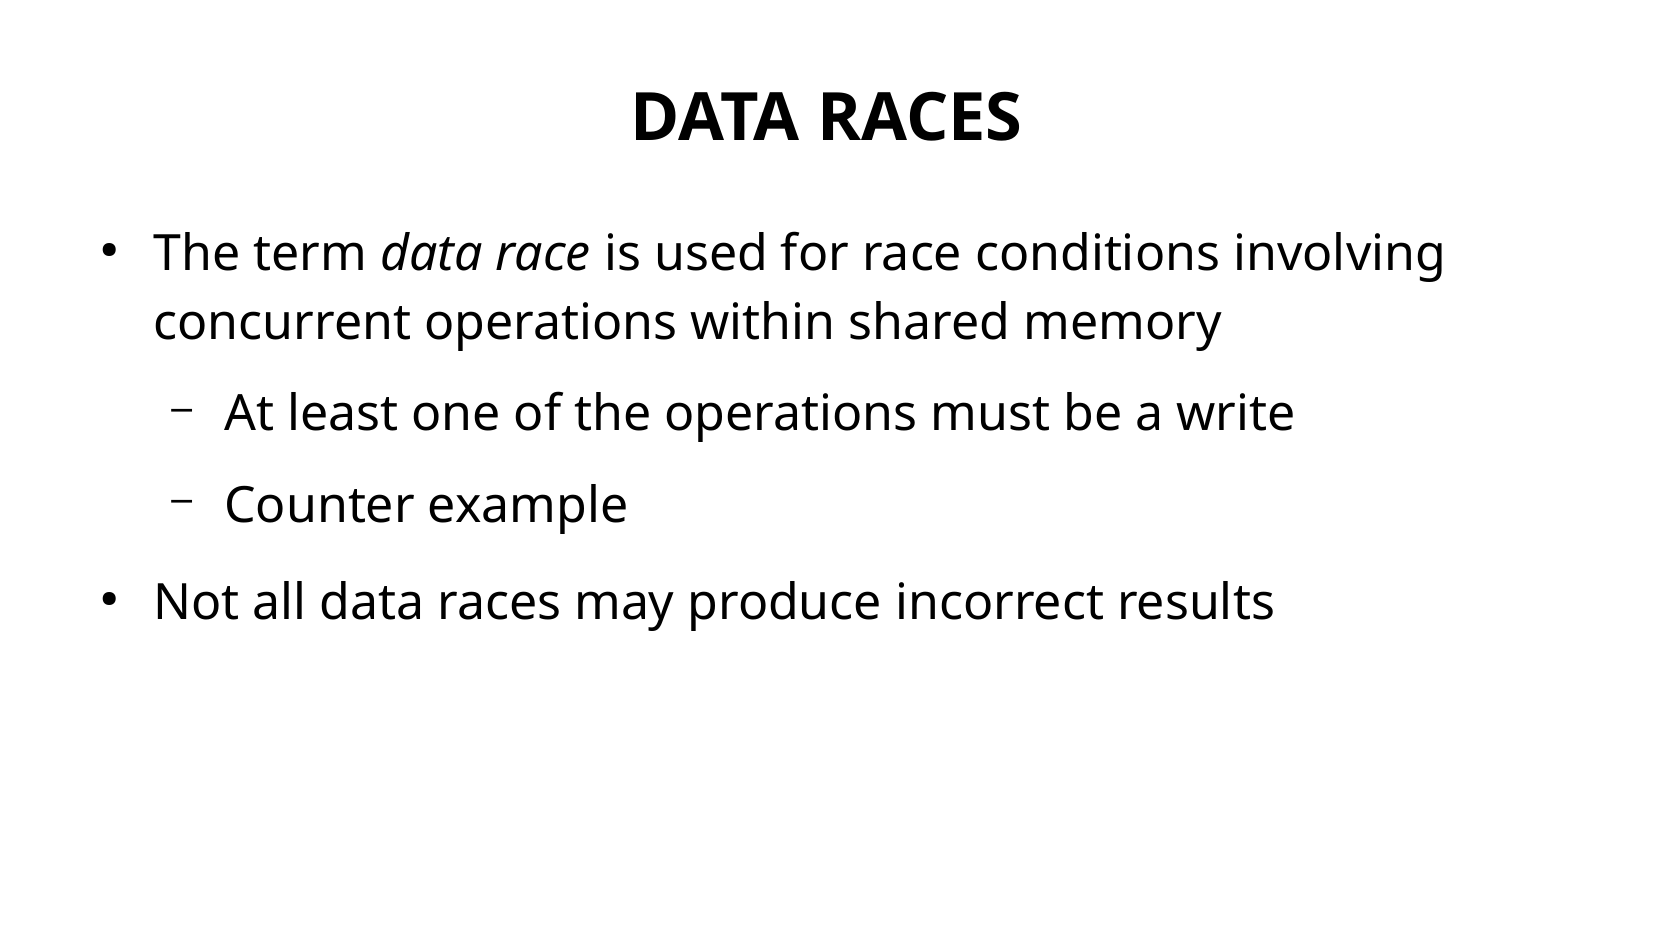

# DATA RACES
The term data race is used for race conditions involving concurrent operations within shared memory
At least one of the operations must be a write
Counter example
Not all data races may produce incorrect results